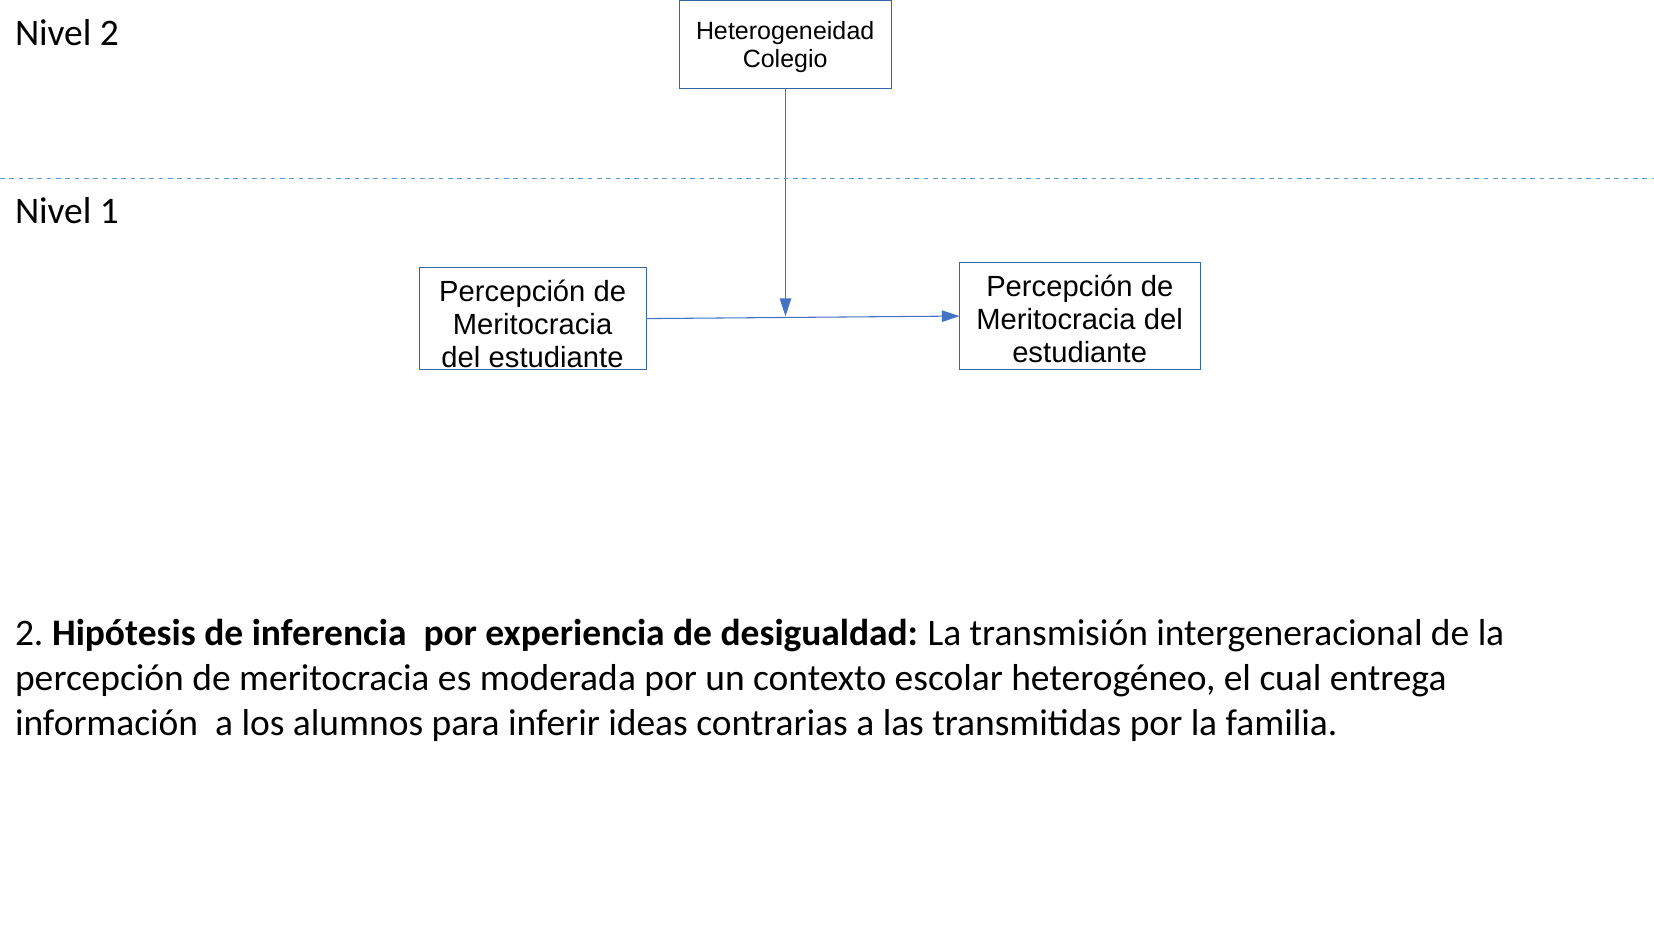

Nivel 2
Heterogeneidad Colegio
Nivel 1
Percepción de Meritocracia del estudiante
Percepción de Meritocracia del estudiante
2. Hipótesis de inferencia por experiencia de desigualdad: La transmisión intergeneracional de la percepción de meritocracia es moderada por un contexto escolar heterogéneo, el cual entrega información a los alumnos para inferir ideas contrarias a las transmitidas por la familia.